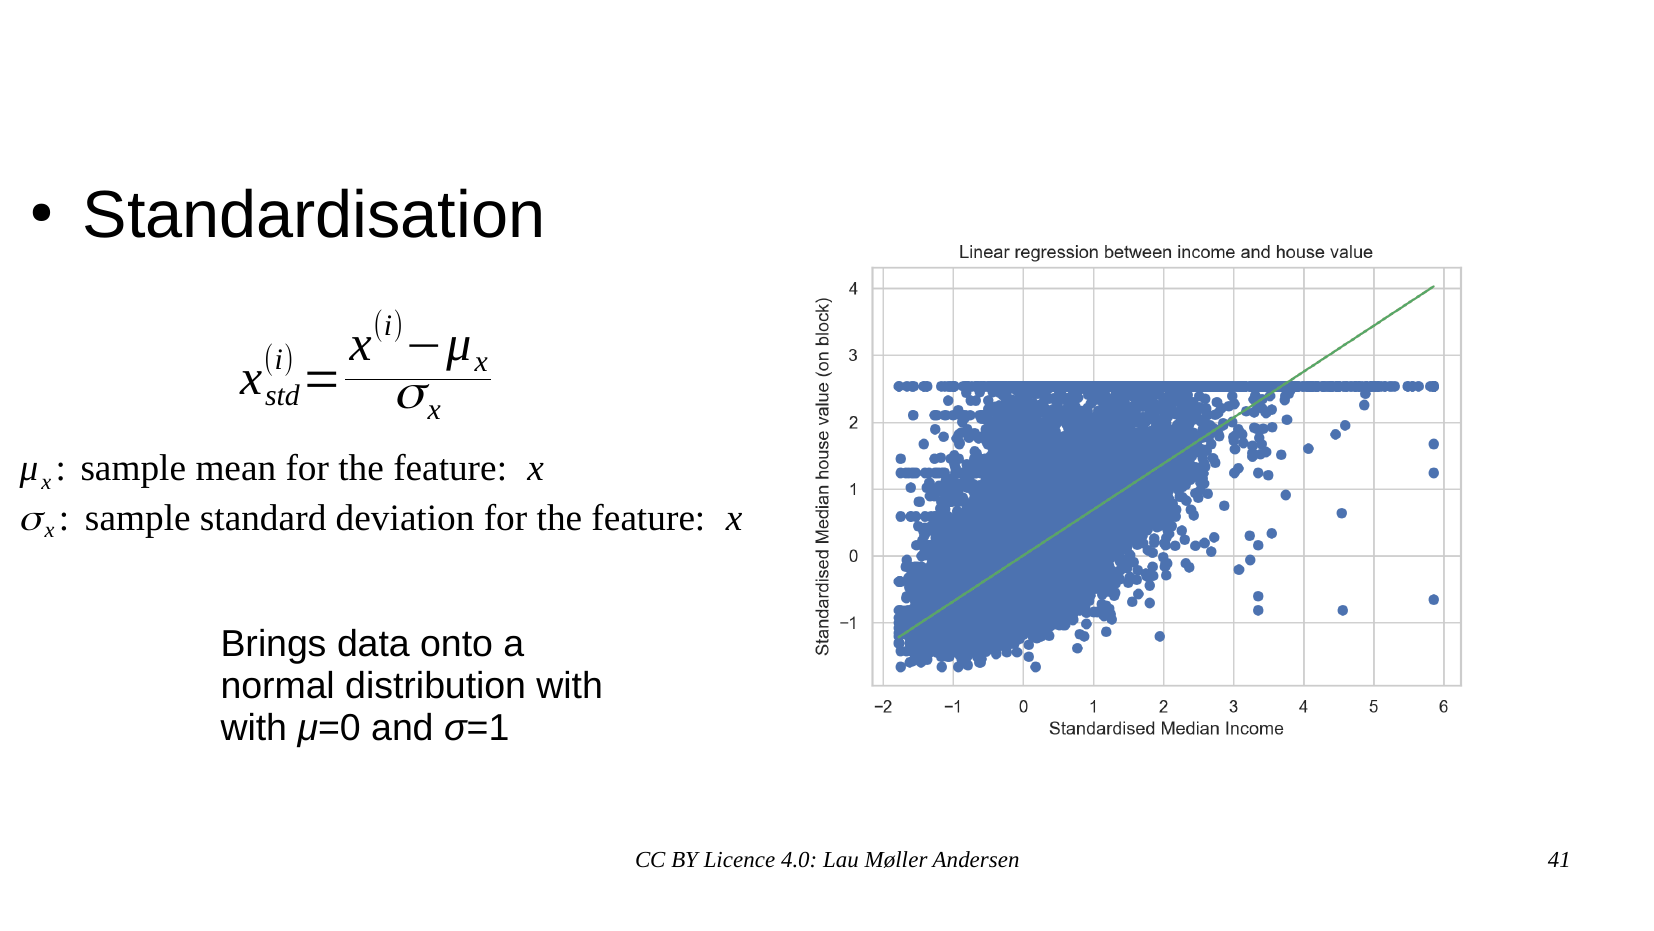

# Standardisation
Brings data onto a normal distribution with with μ=0 and σ=1
CC BY Licence 4.0: Lau Møller Andersen
41